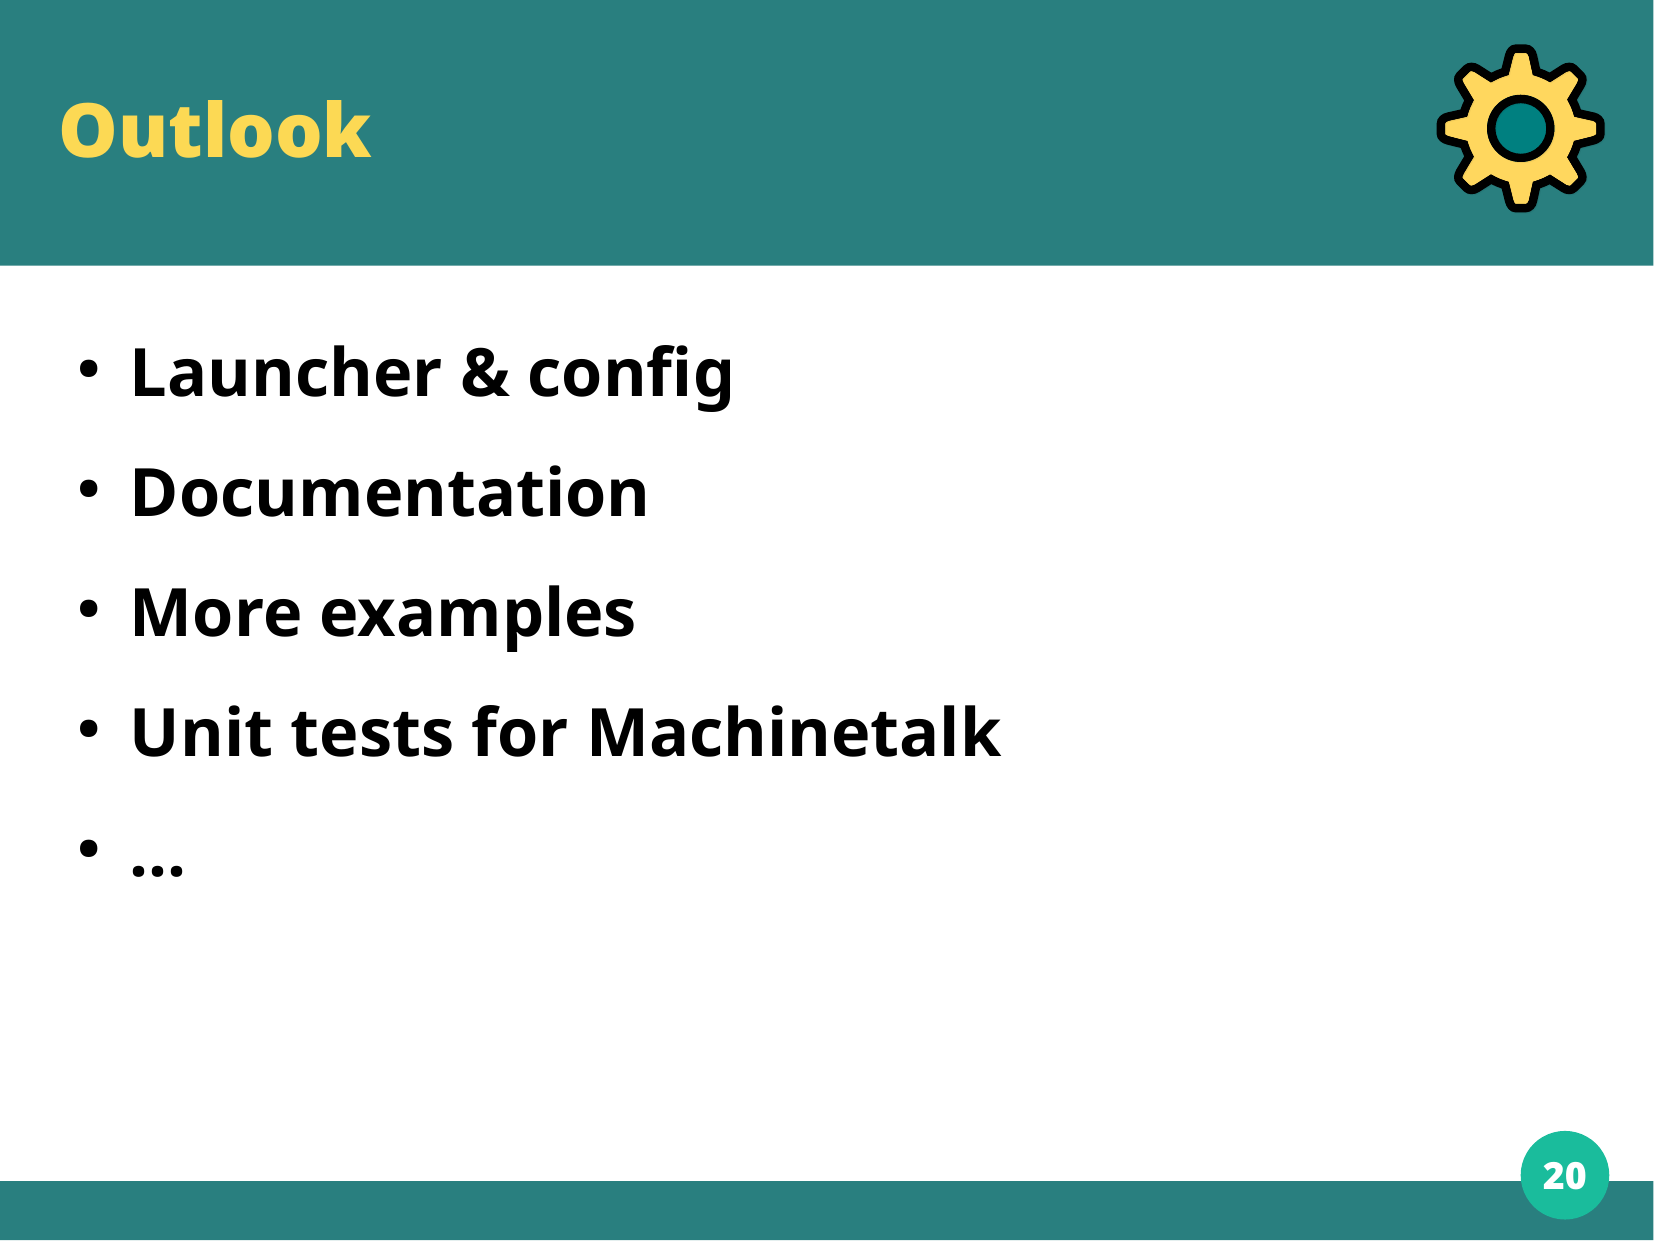

# Outlook
Launcher & config
Documentation
More examples
Unit tests for Machinetalk
…
20